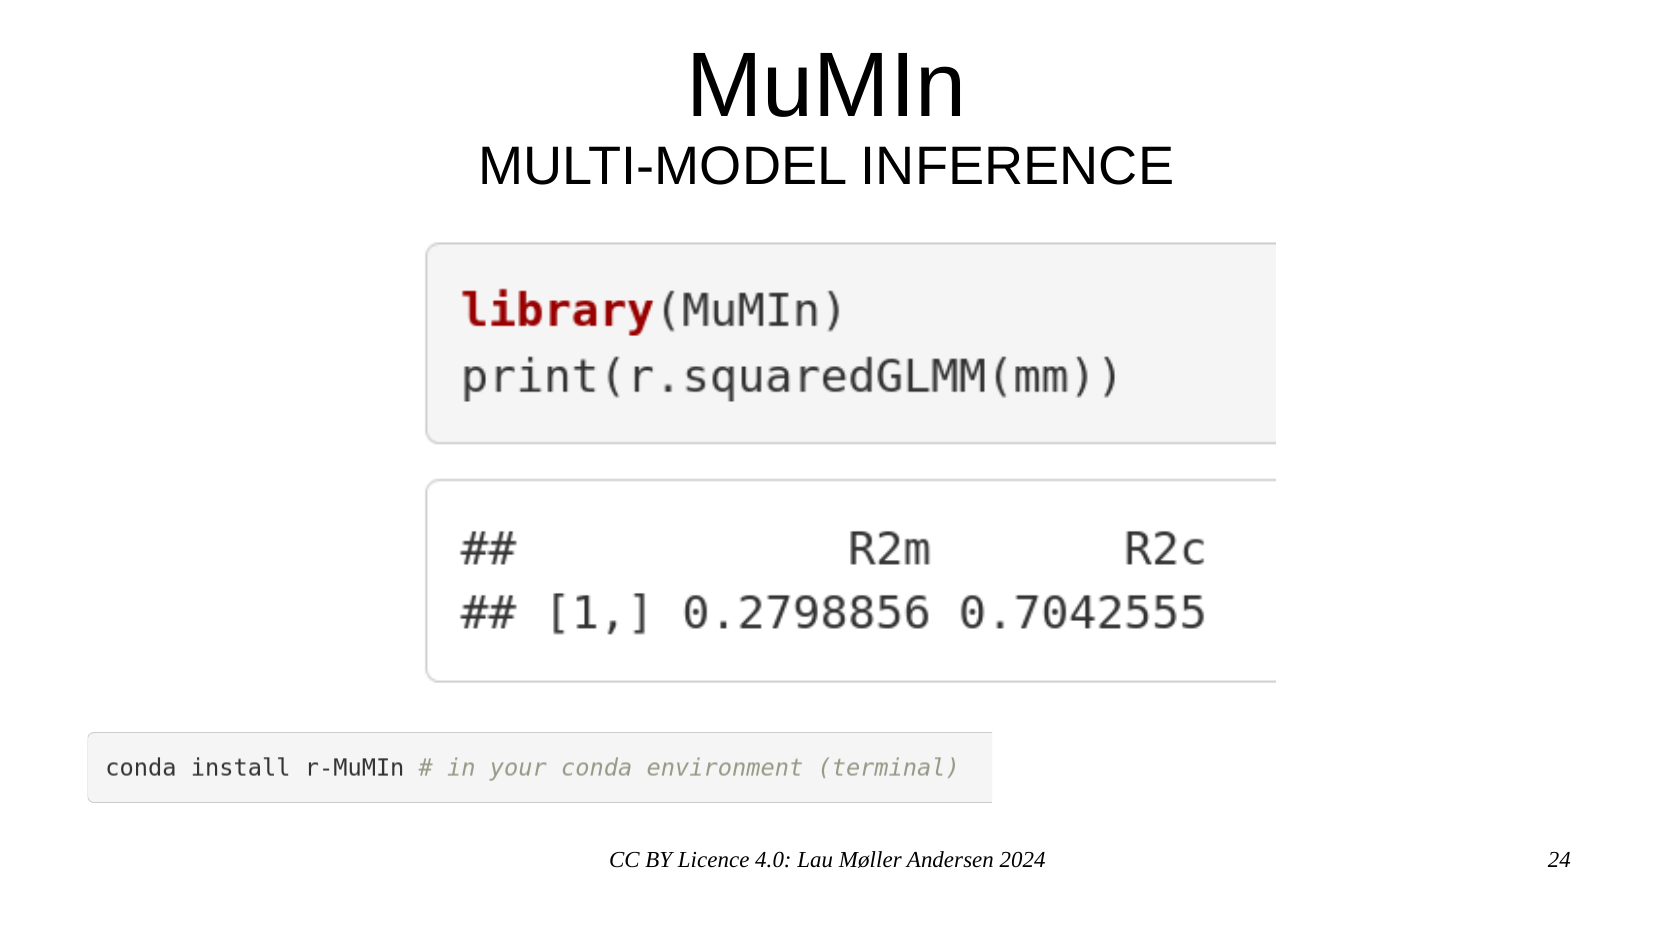

# MuMIn MULTI-MODEL INFERENCE
CC BY Licence 4.0: Lau Møller Andersen 2024
24